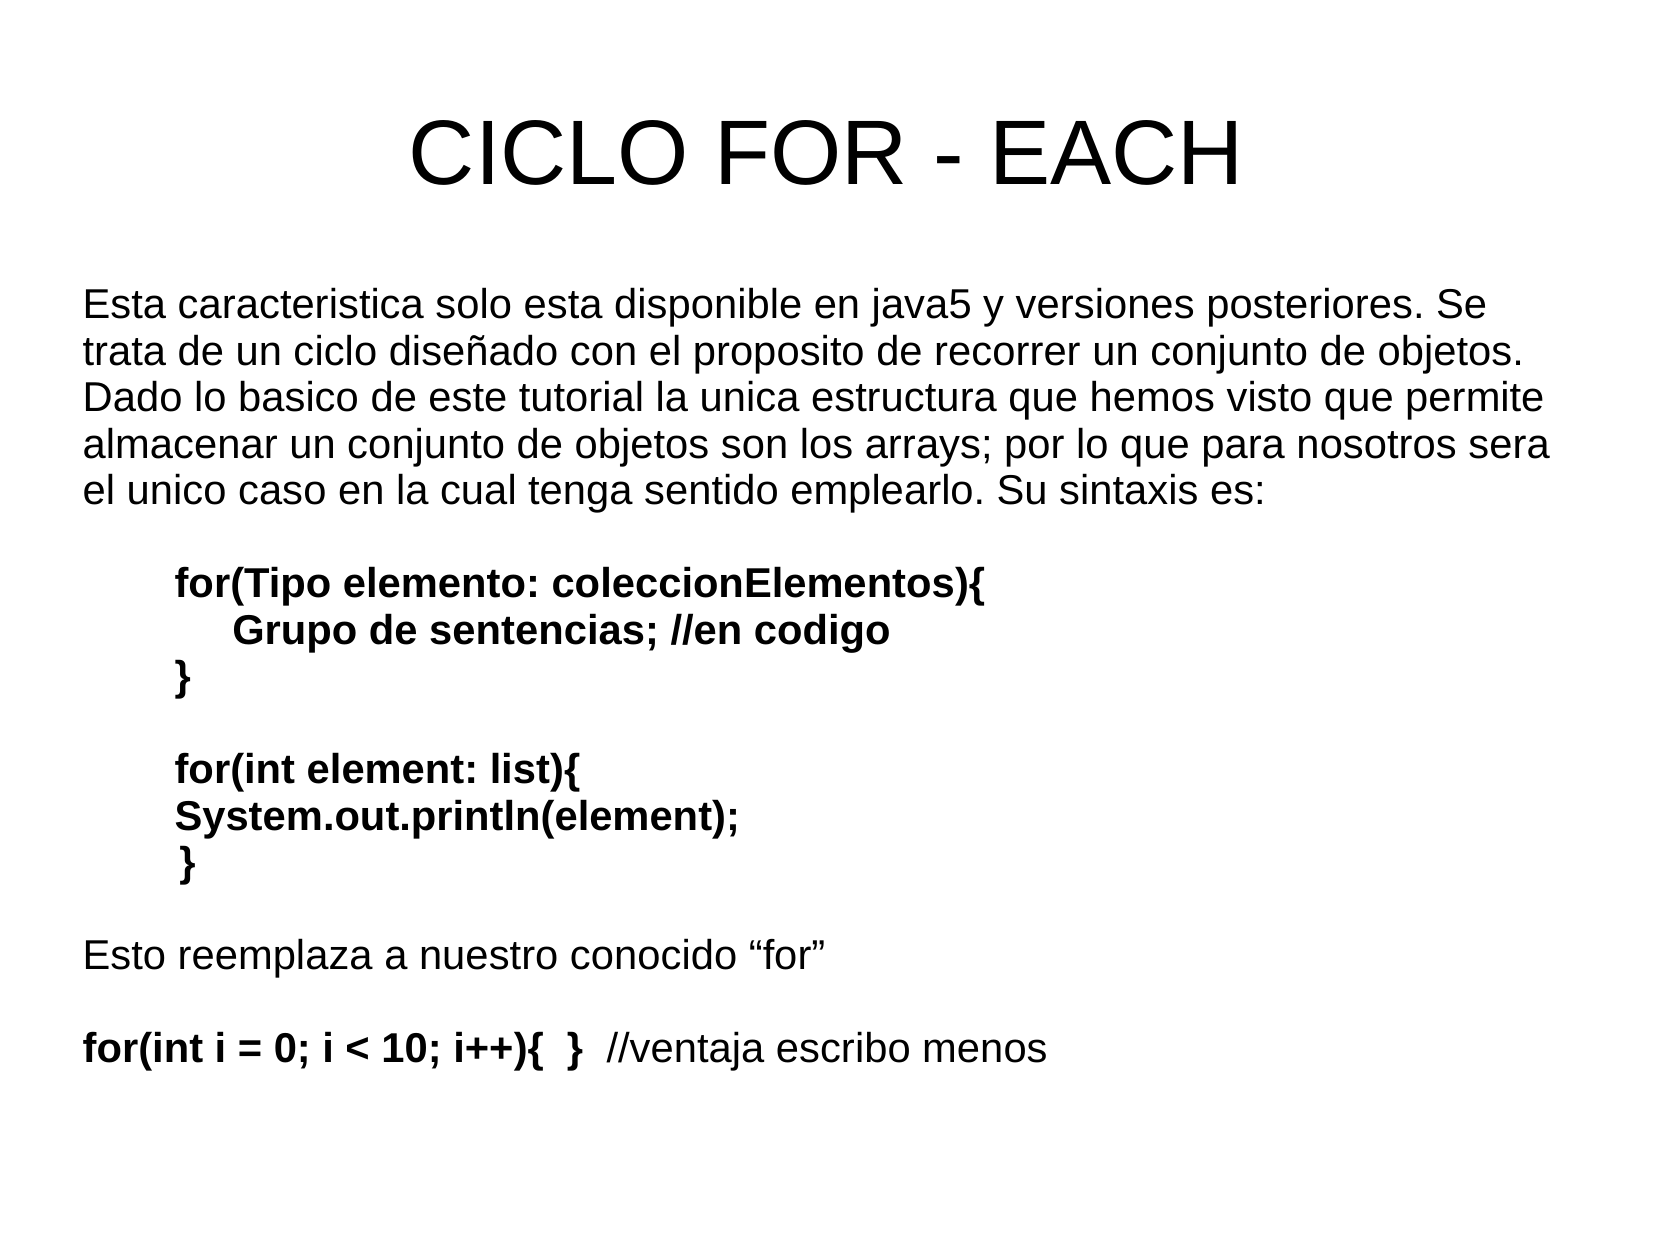

# CICLO FOR - EACH
Esta caracteristica solo esta disponible en java5 y versiones posteriores. Se trata de un ciclo diseñado con el proposito de recorrer un conjunto de objetos. Dado lo basico de este tutorial la unica estructura que hemos visto que permite almacenar un conjunto de objetos son los arrays; por lo que para nosotros sera el unico caso en la cual tenga sentido emplearlo. Su sintaxis es:
 for(Tipo elemento: coleccionElementos){
 Grupo de sentencias; //en codigo
 }
 for(int element: list){
 System.out.println(element);
	 }
Esto reemplaza a nuestro conocido “for”
for(int i = 0; i < 10; i++){ } //ventaja escribo menos